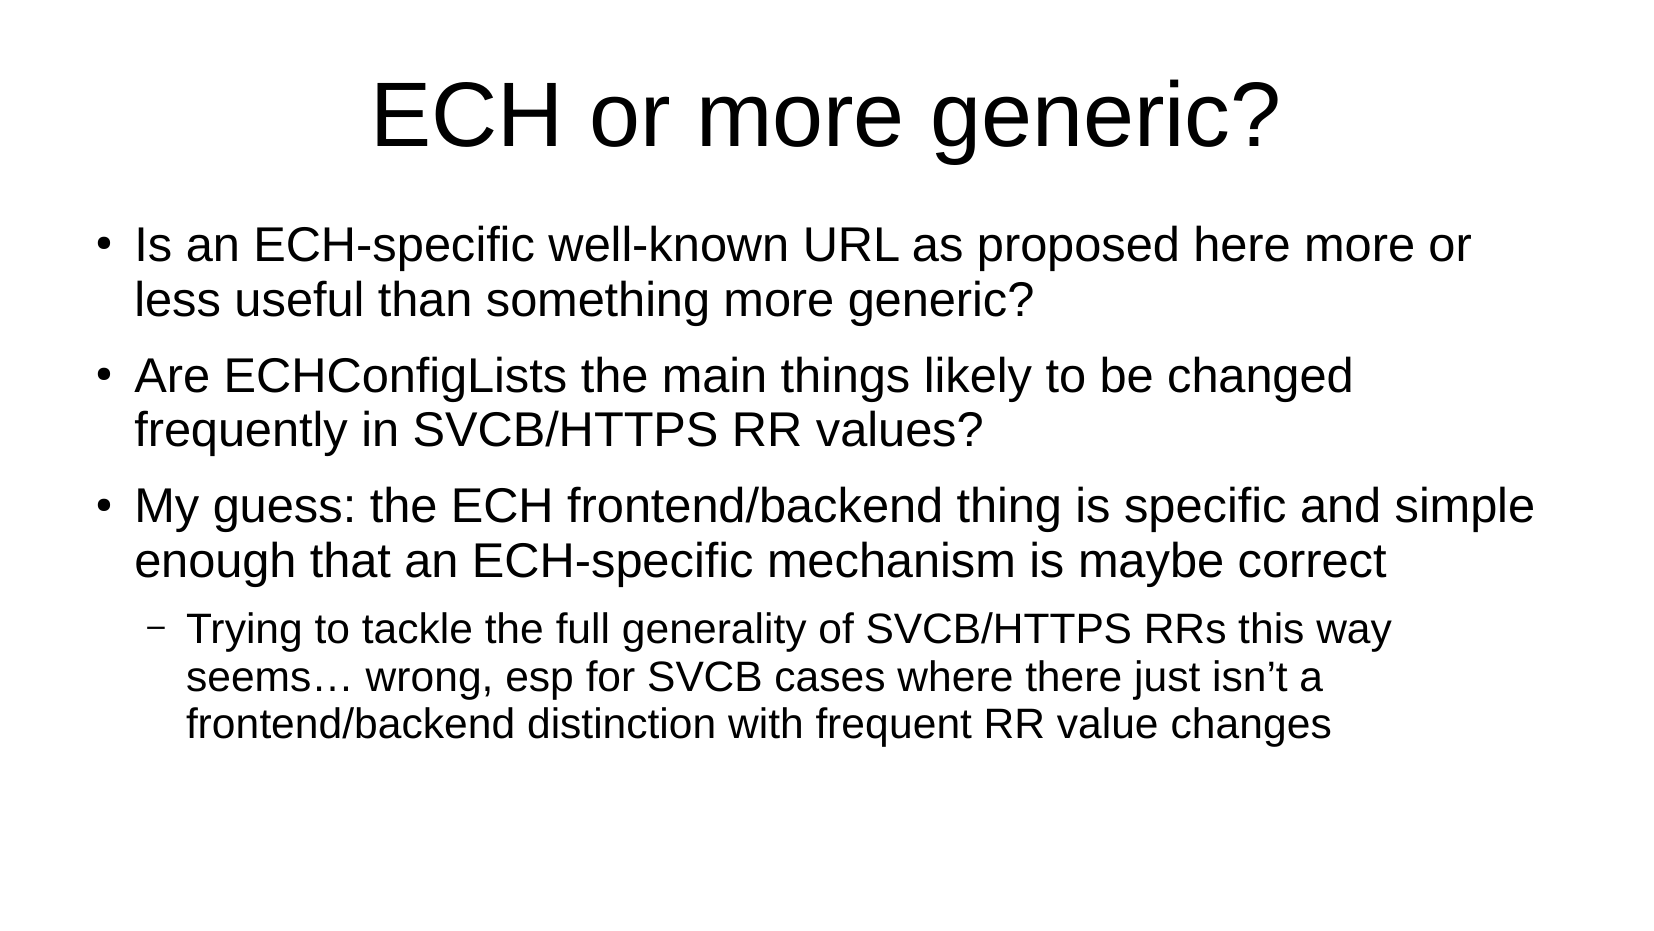

# ECH or more generic?
Is an ECH-specific well-known URL as proposed here more or less useful than something more generic?
Are ECHConfigLists the main things likely to be changed frequently in SVCB/HTTPS RR values?
My guess: the ECH frontend/backend thing is specific and simple enough that an ECH-specific mechanism is maybe correct
Trying to tackle the full generality of SVCB/HTTPS RRs this way seems… wrong, esp for SVCB cases where there just isn’t a frontend/backend distinction with frequent RR value changes